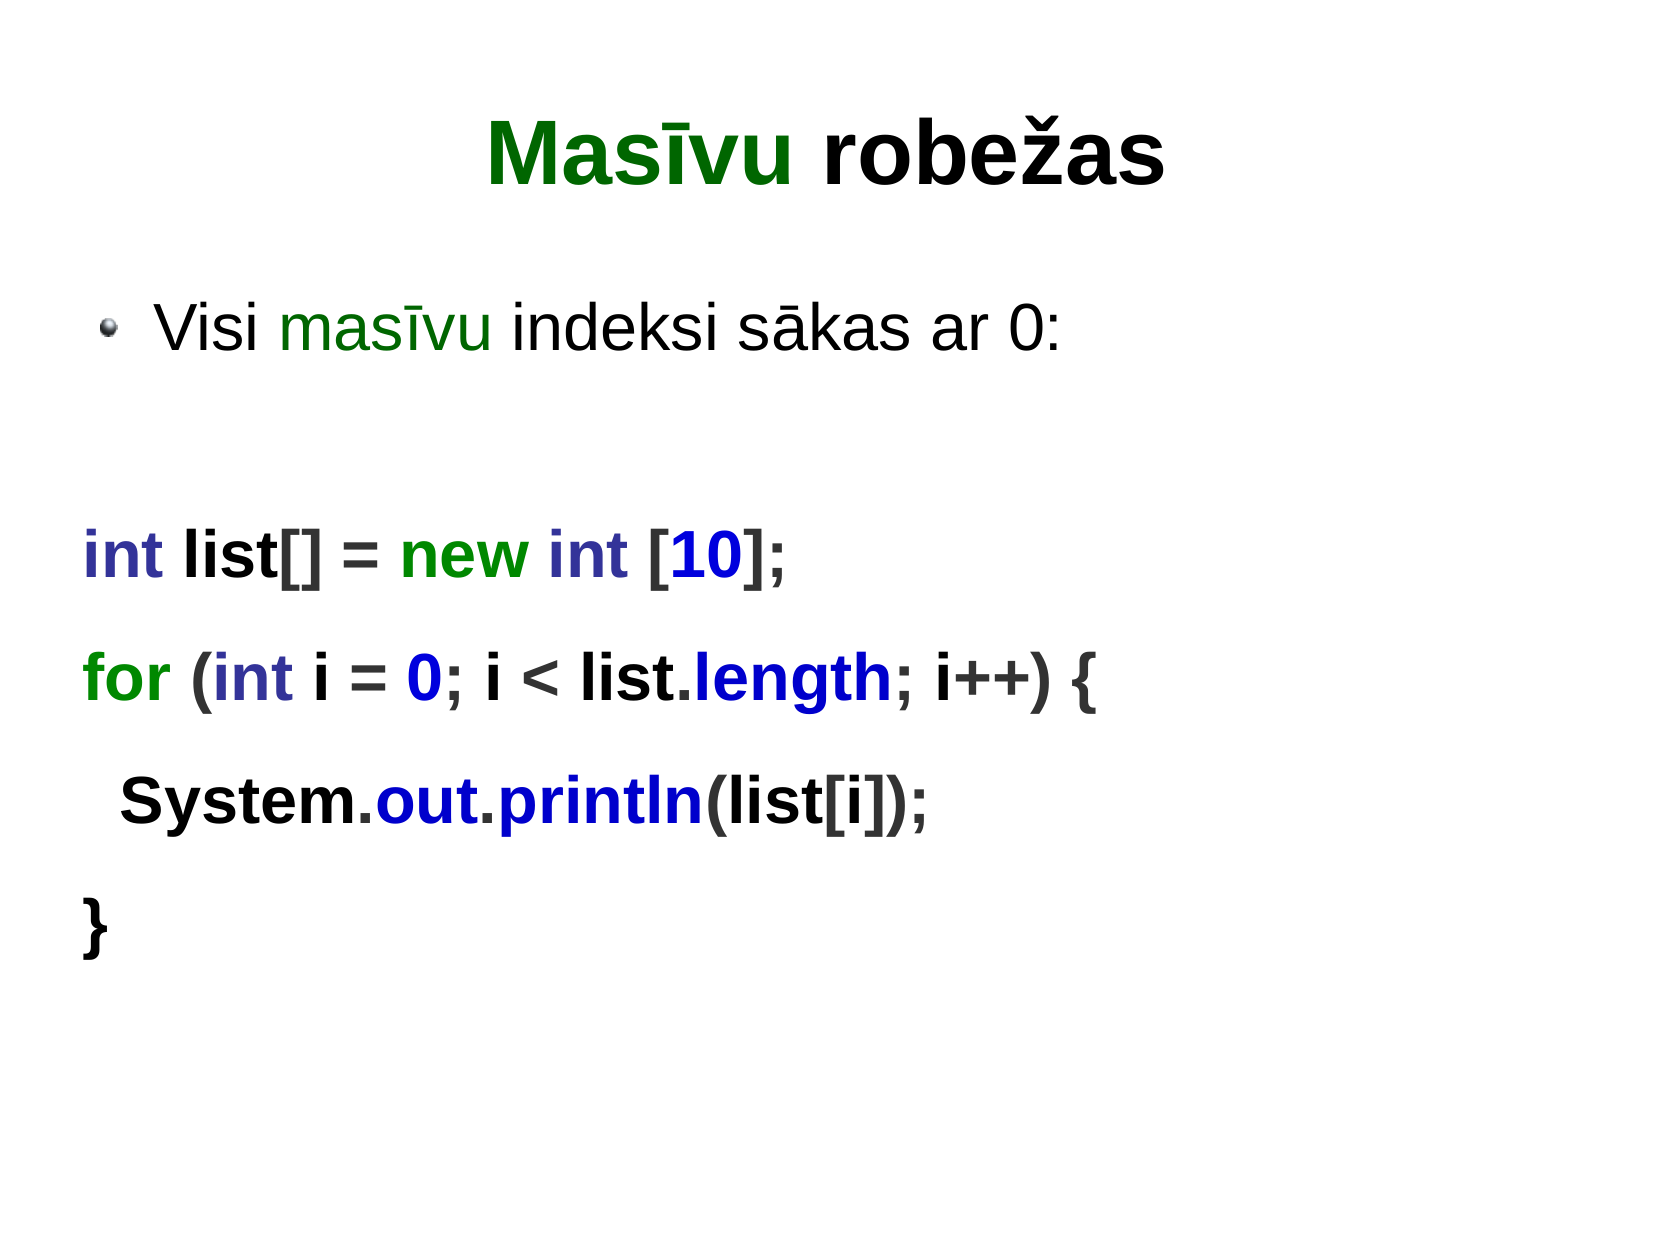

# Masīvu robežas
Visi masīvu indeksi sākas ar 0:
int list[] = new int [10];
for (int i = 0; i < list.length; i++) {
 System.out.println(list[i]);
}